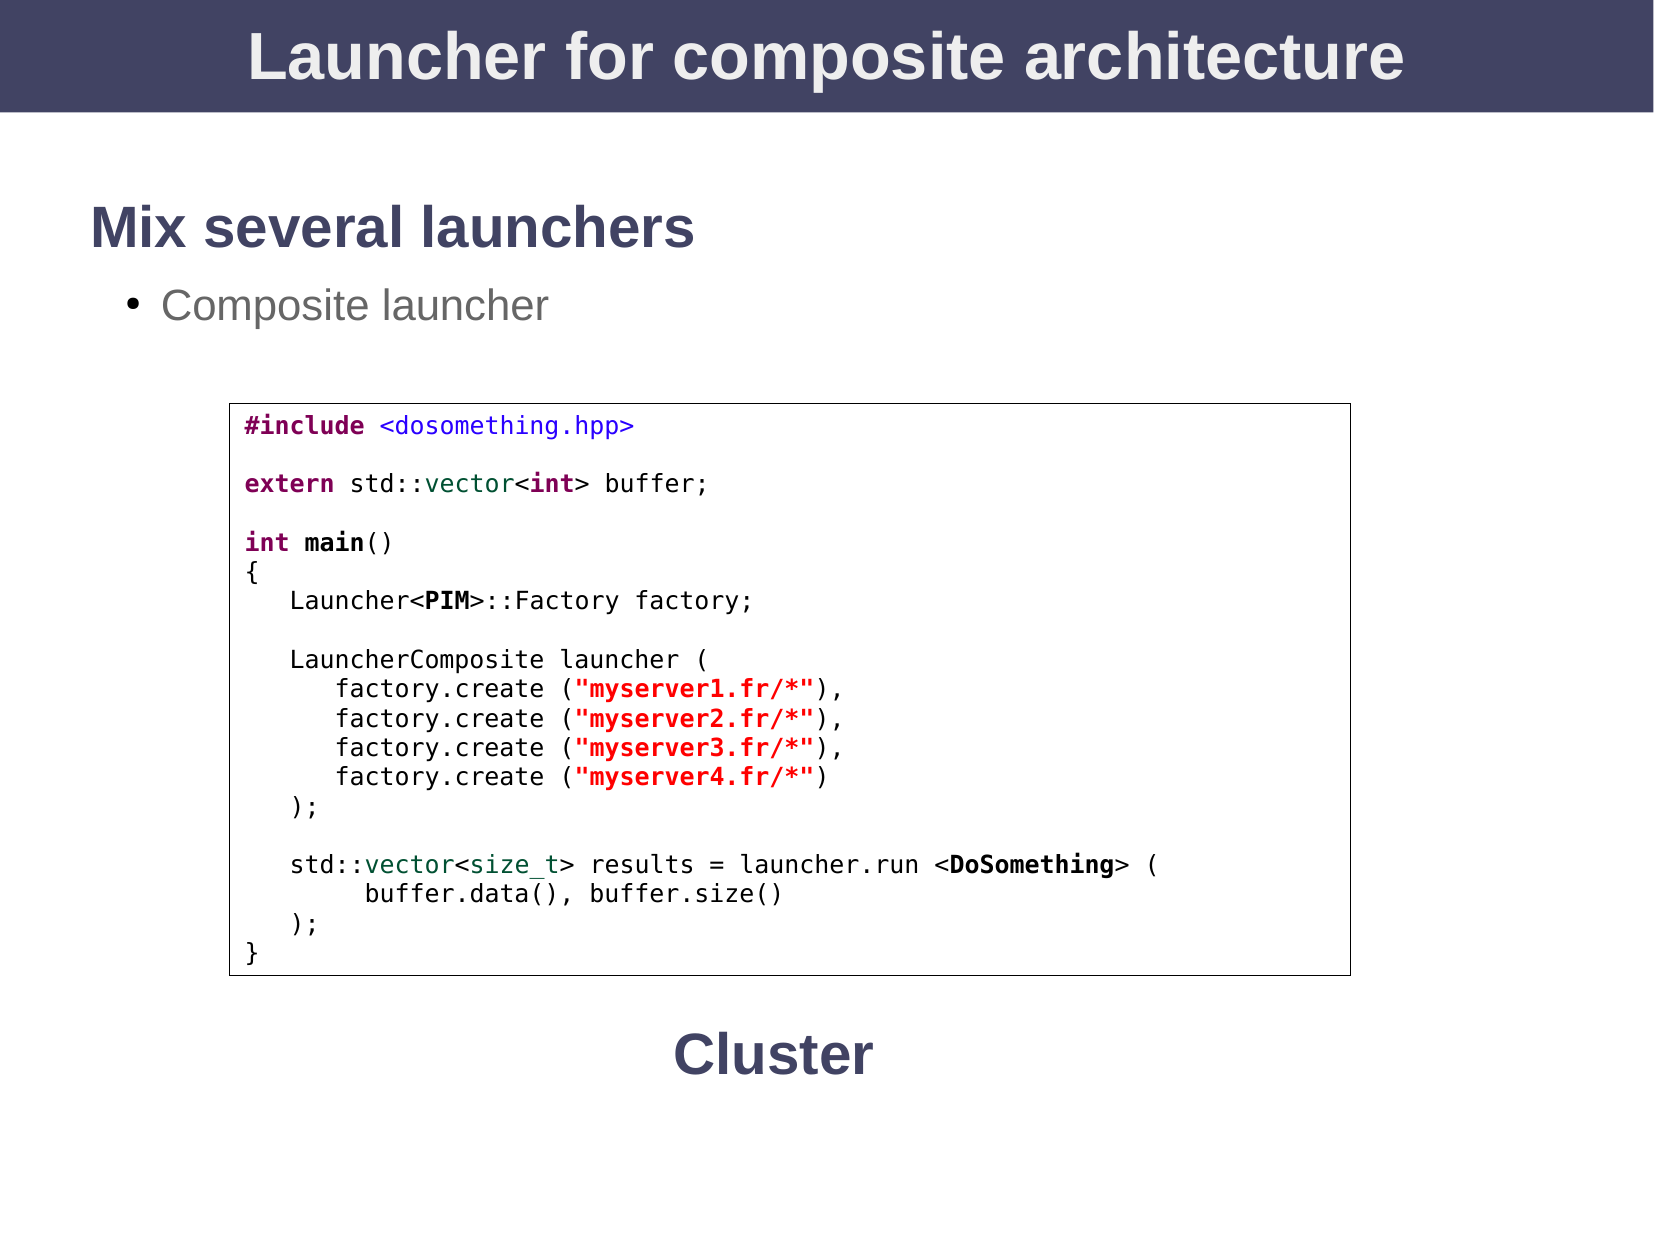

Launcher for composite architecture
Mix several launchers
Composite launcher
#include <dosomething.hpp>
extern std::vector<int> buffer;
int main()
{
 Launcher<PIM>::Factory factory;
 LauncherComposite launcher (
 factory.create ("myserver1.fr/*"),
 factory.create ("myserver2.fr/*"),
 factory.create ("myserver3.fr/*"),
 factory.create ("myserver4.fr/*")
 );
 std::vector<size_t> results = launcher.run <DoSomething> (
 buffer.data(), buffer.size()
 );
}
Cluster